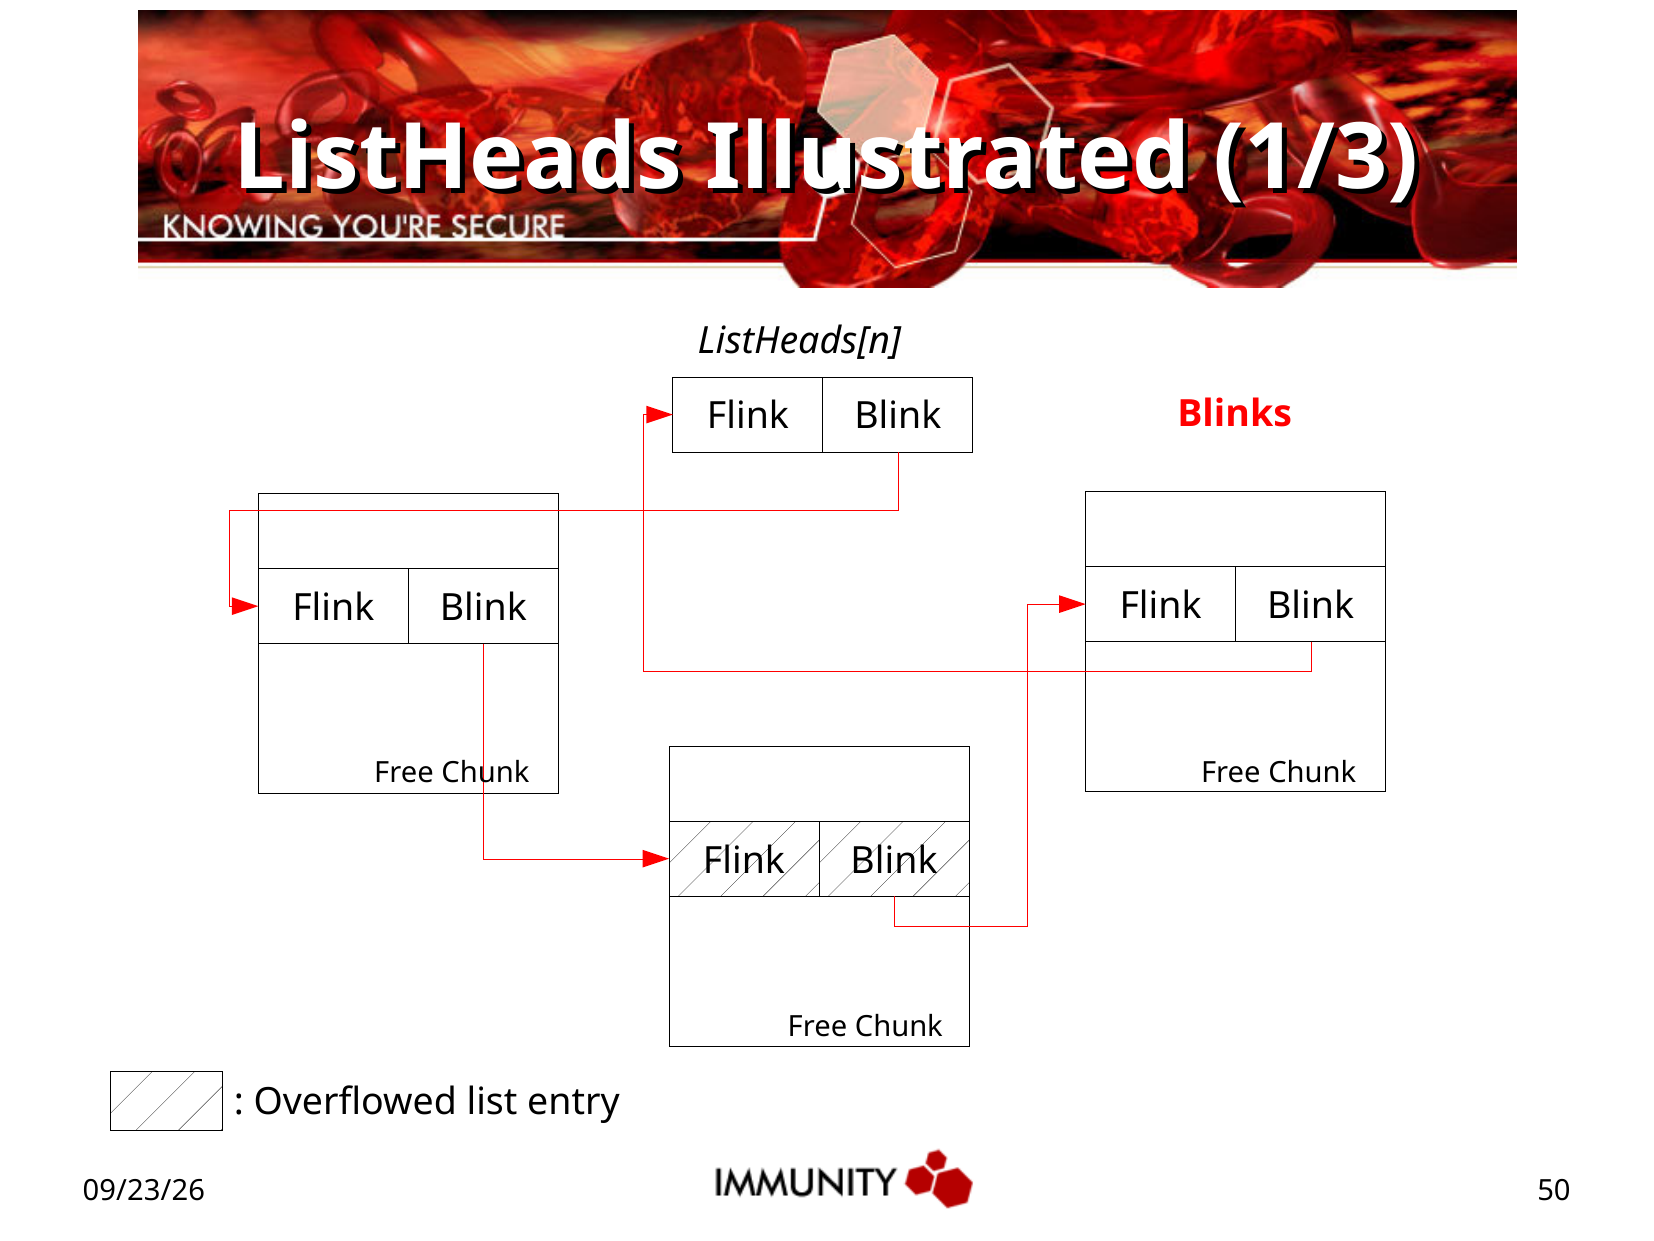

# ListHeads Illustrated (1/3)
ListHeads[n]
Flink
Blink
Blinks
Flink
Blink
Flink
Blink
Free Chunk
Free Chunk
Flink
Blink
Free Chunk
: Overflowed list entry
50